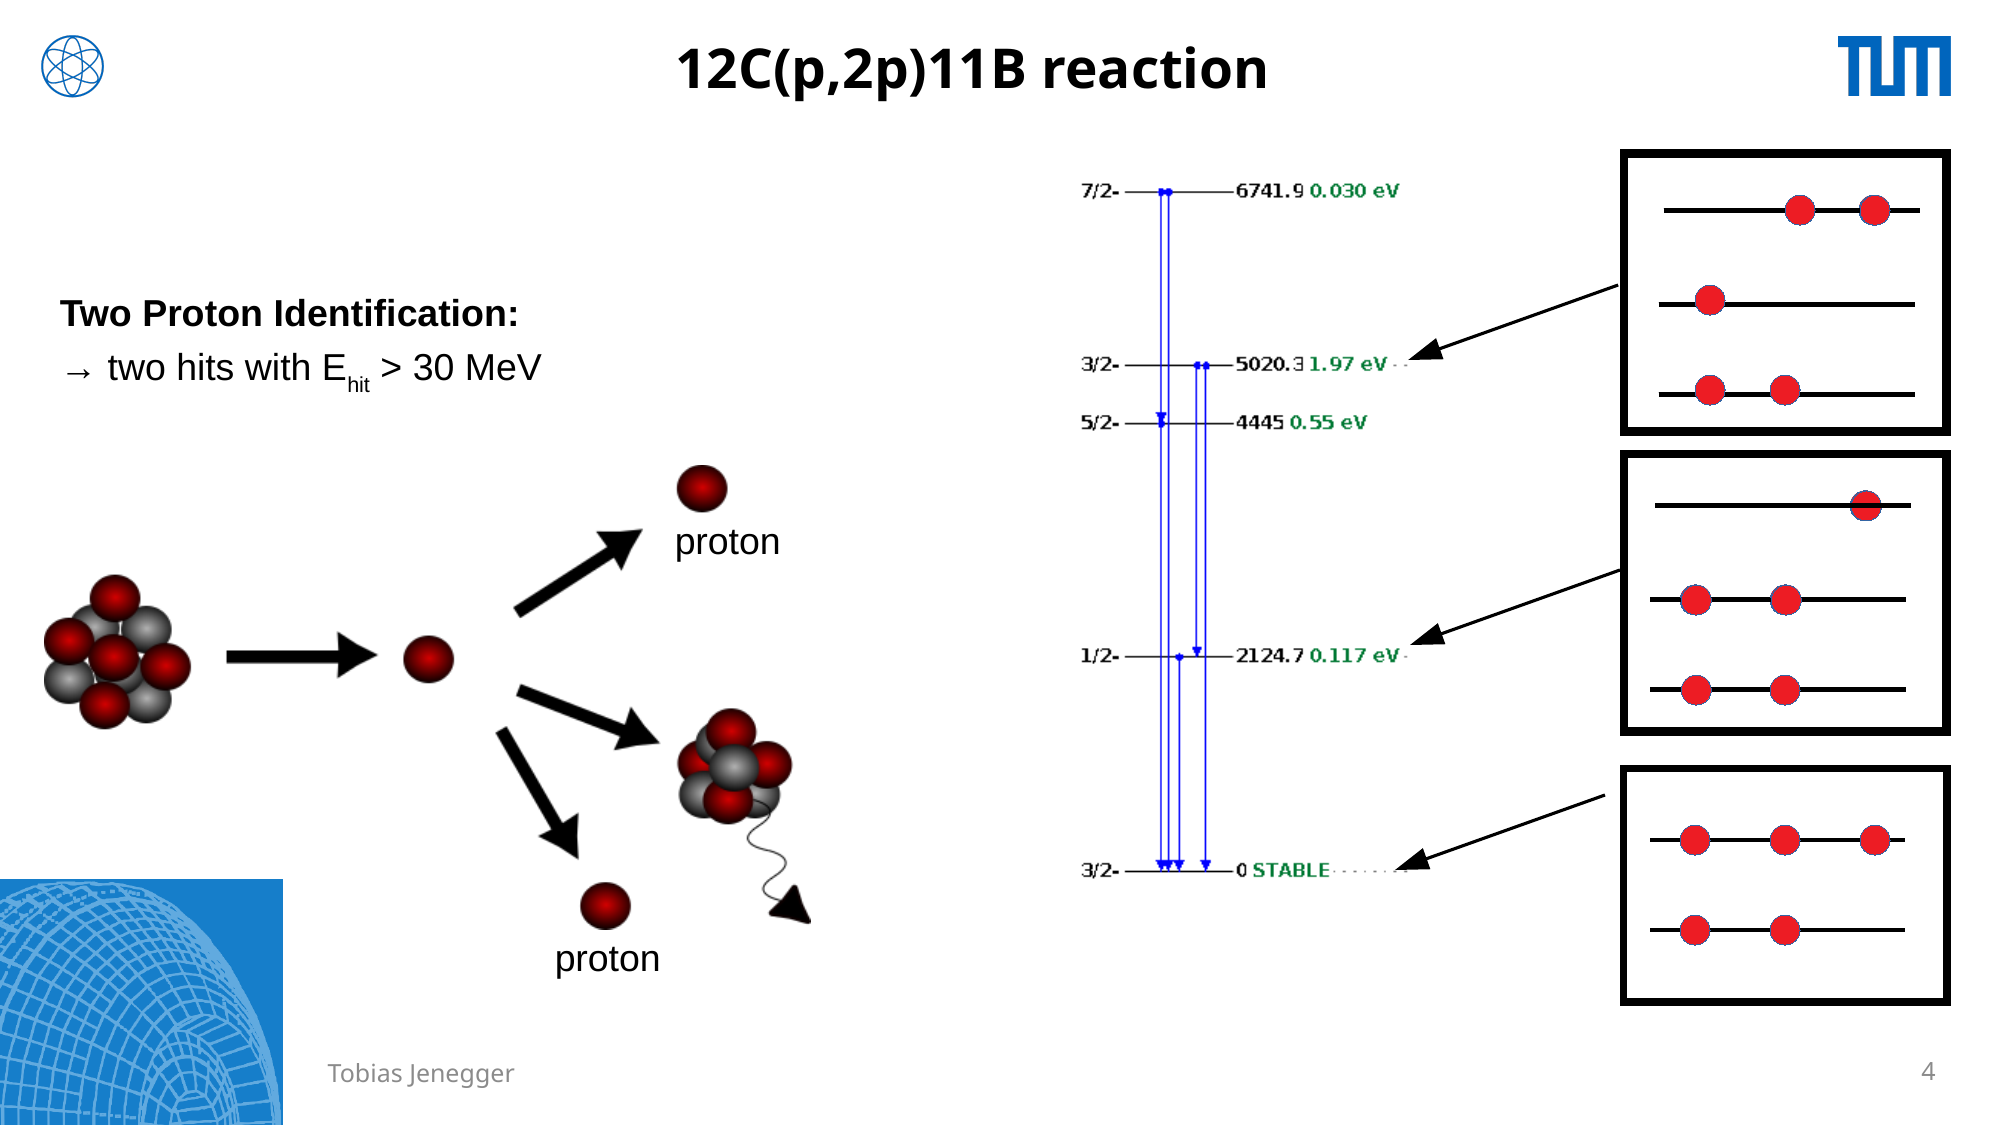

# 12C(p,2p)11B reaction
Two Proton Identification:
→ two hits with Ehit > 30 MeV
proton
proton
Tobias Jenegger
4